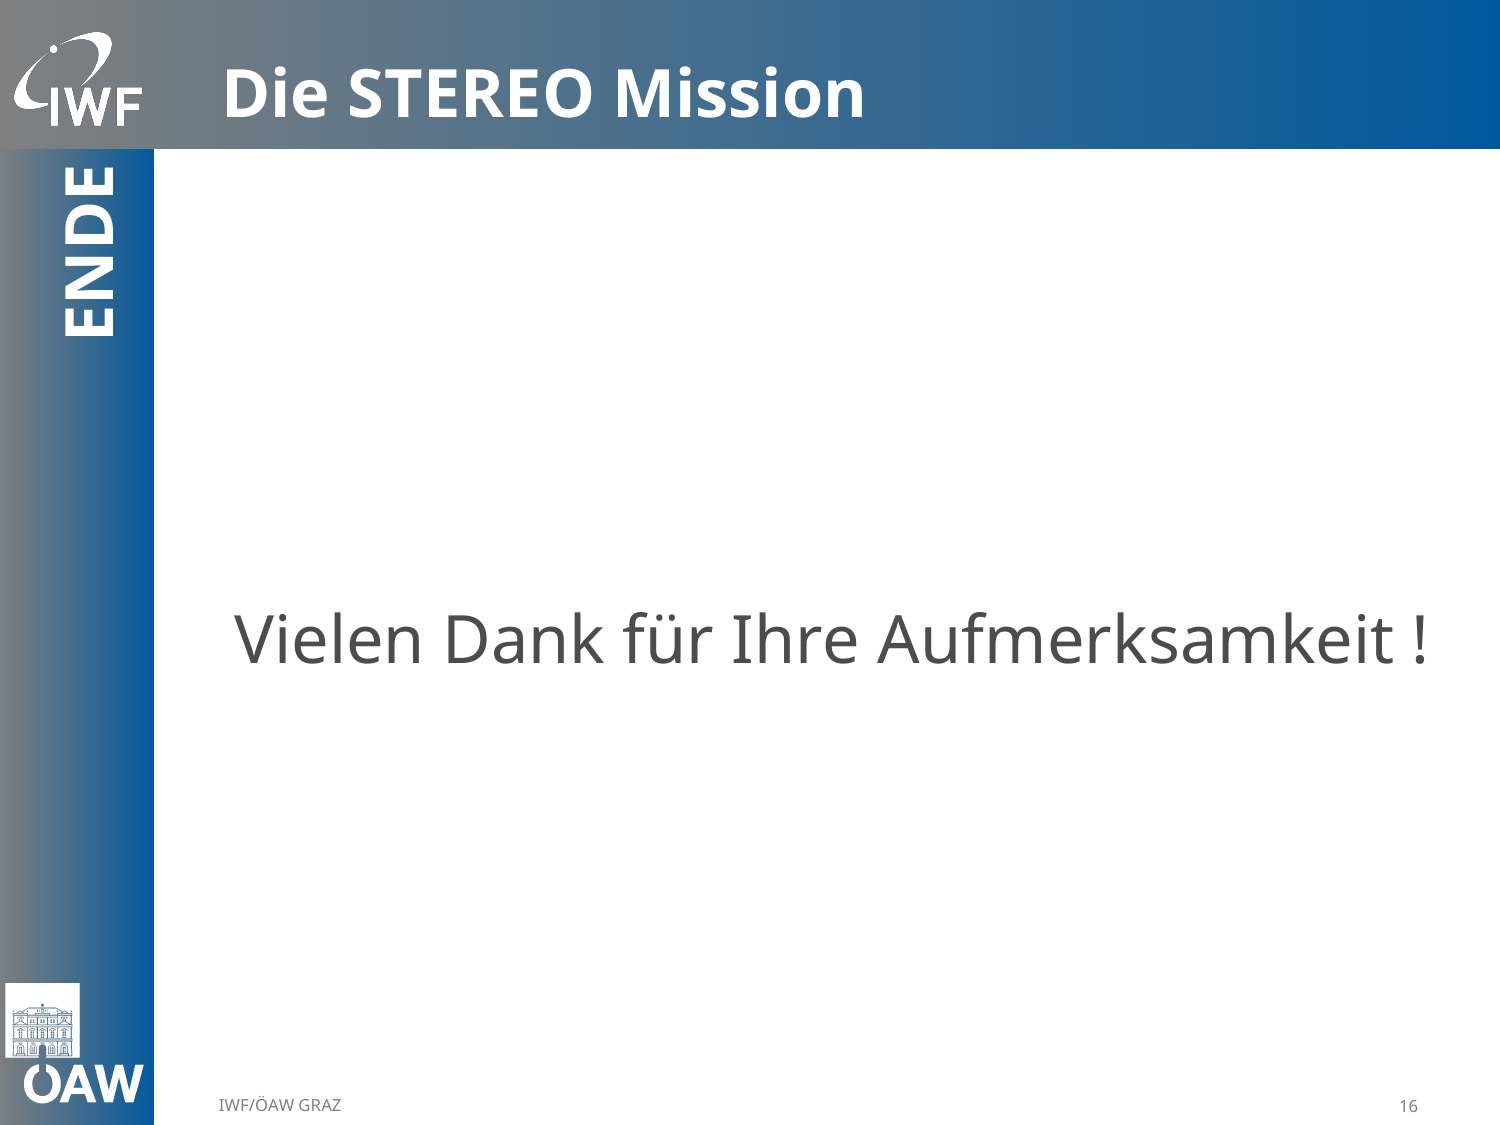

# Die STEREO Mission
Vielen Dank für Ihre Aufmerksamkeit !
ENDE
IWF/ÖAW GRAZ
16